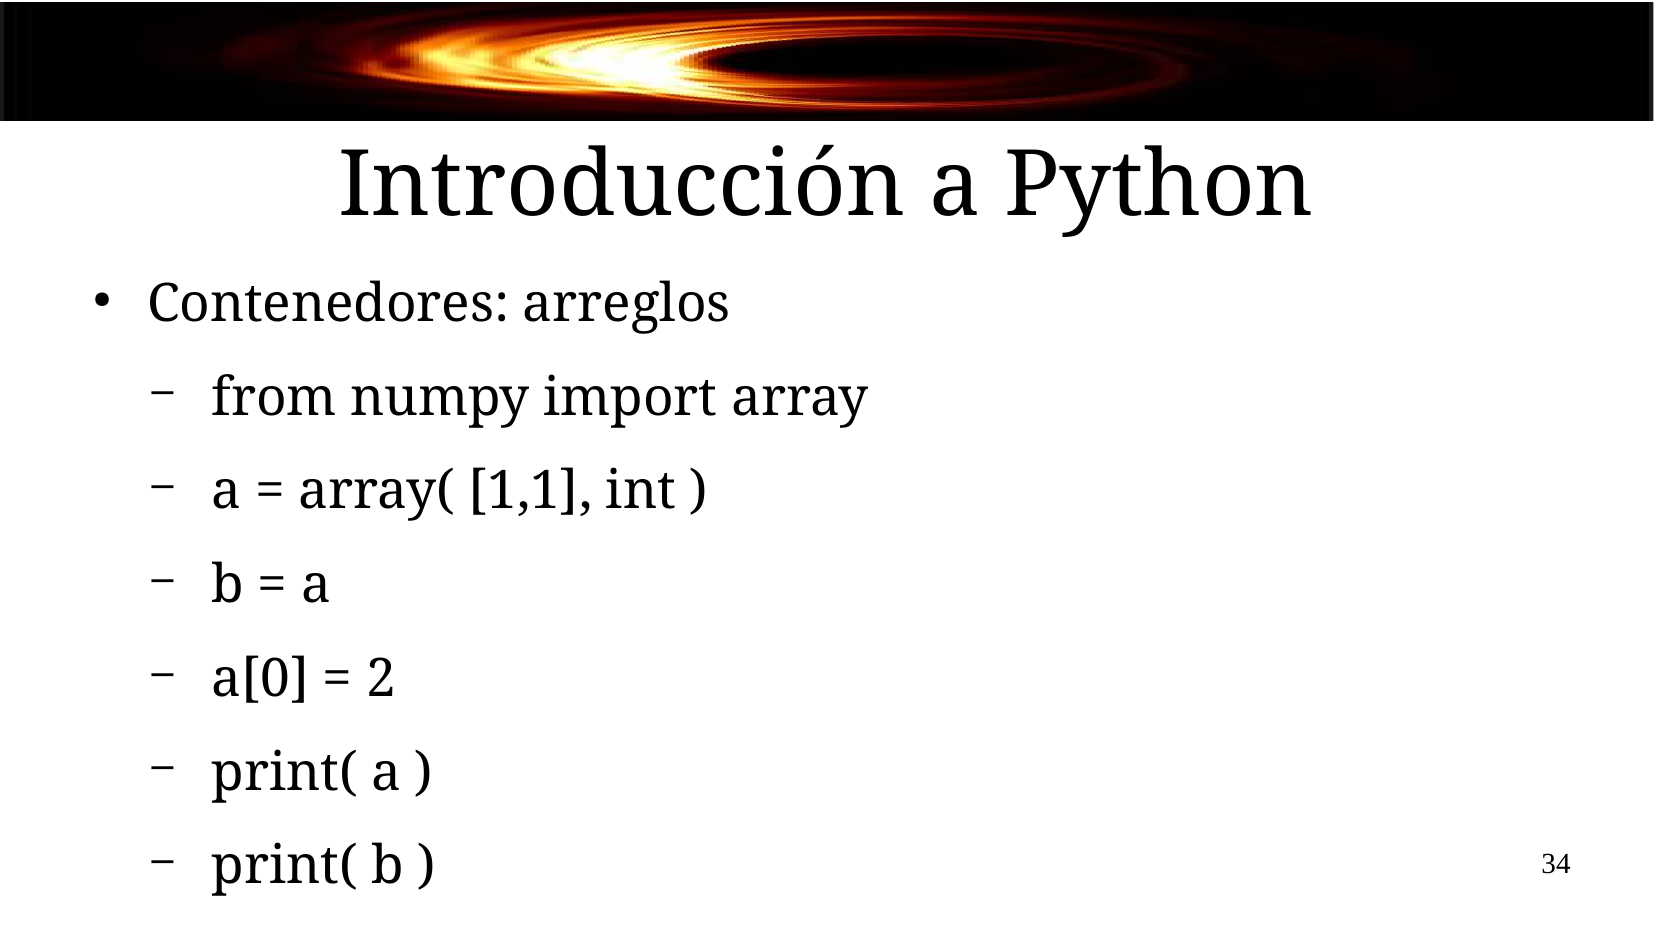

Introducción a Python
# Contenedores: arreglos
from numpy import array
a = array( [1,1], int )
b = a
a[0] = 2
print( a )
print( b )
34